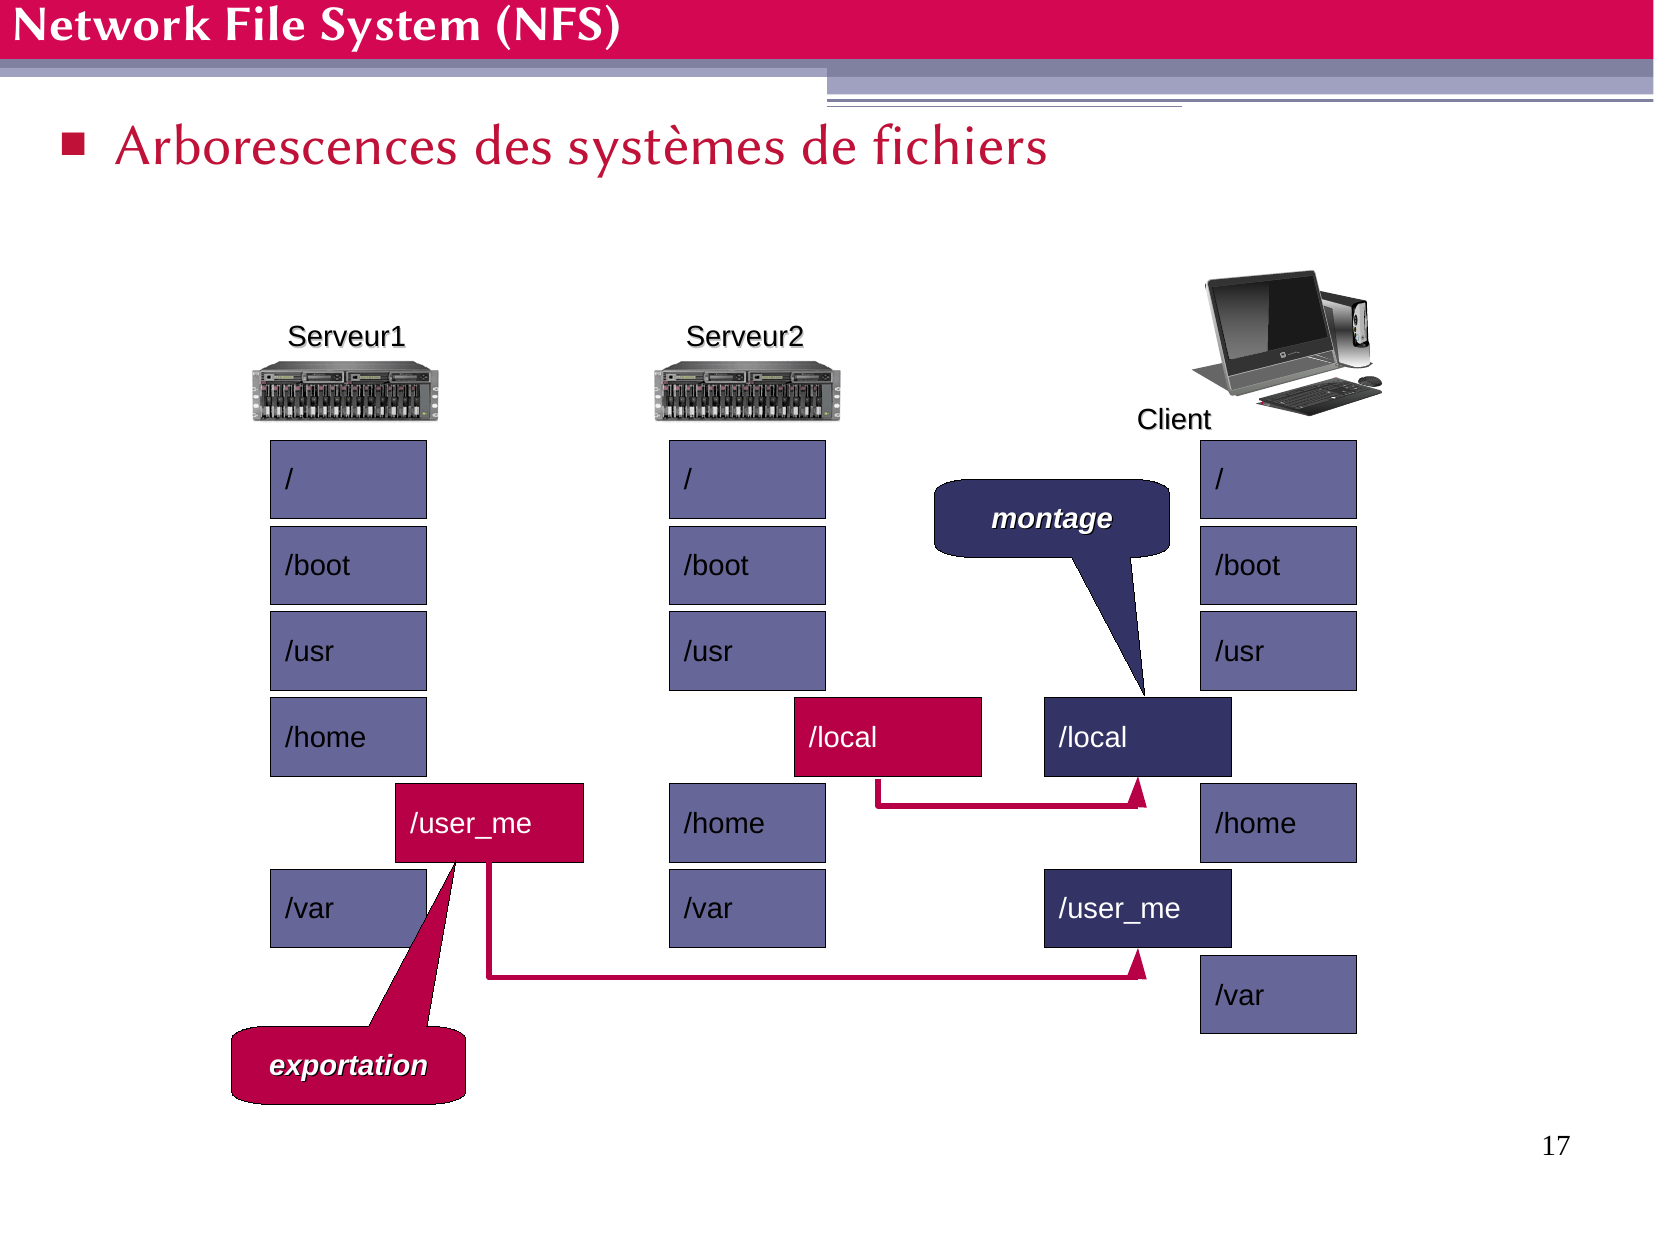

# Network File System (NFS)
Arborescences des systèmes de fichiers
Serveur1
Serveur2
Client
/
/
/
montage
/boot
/boot
/boot
/usr
/usr
/usr
/home
/local
/local
/user_me
/home
/home
/var
/var
/user_me
/var
exportation
17